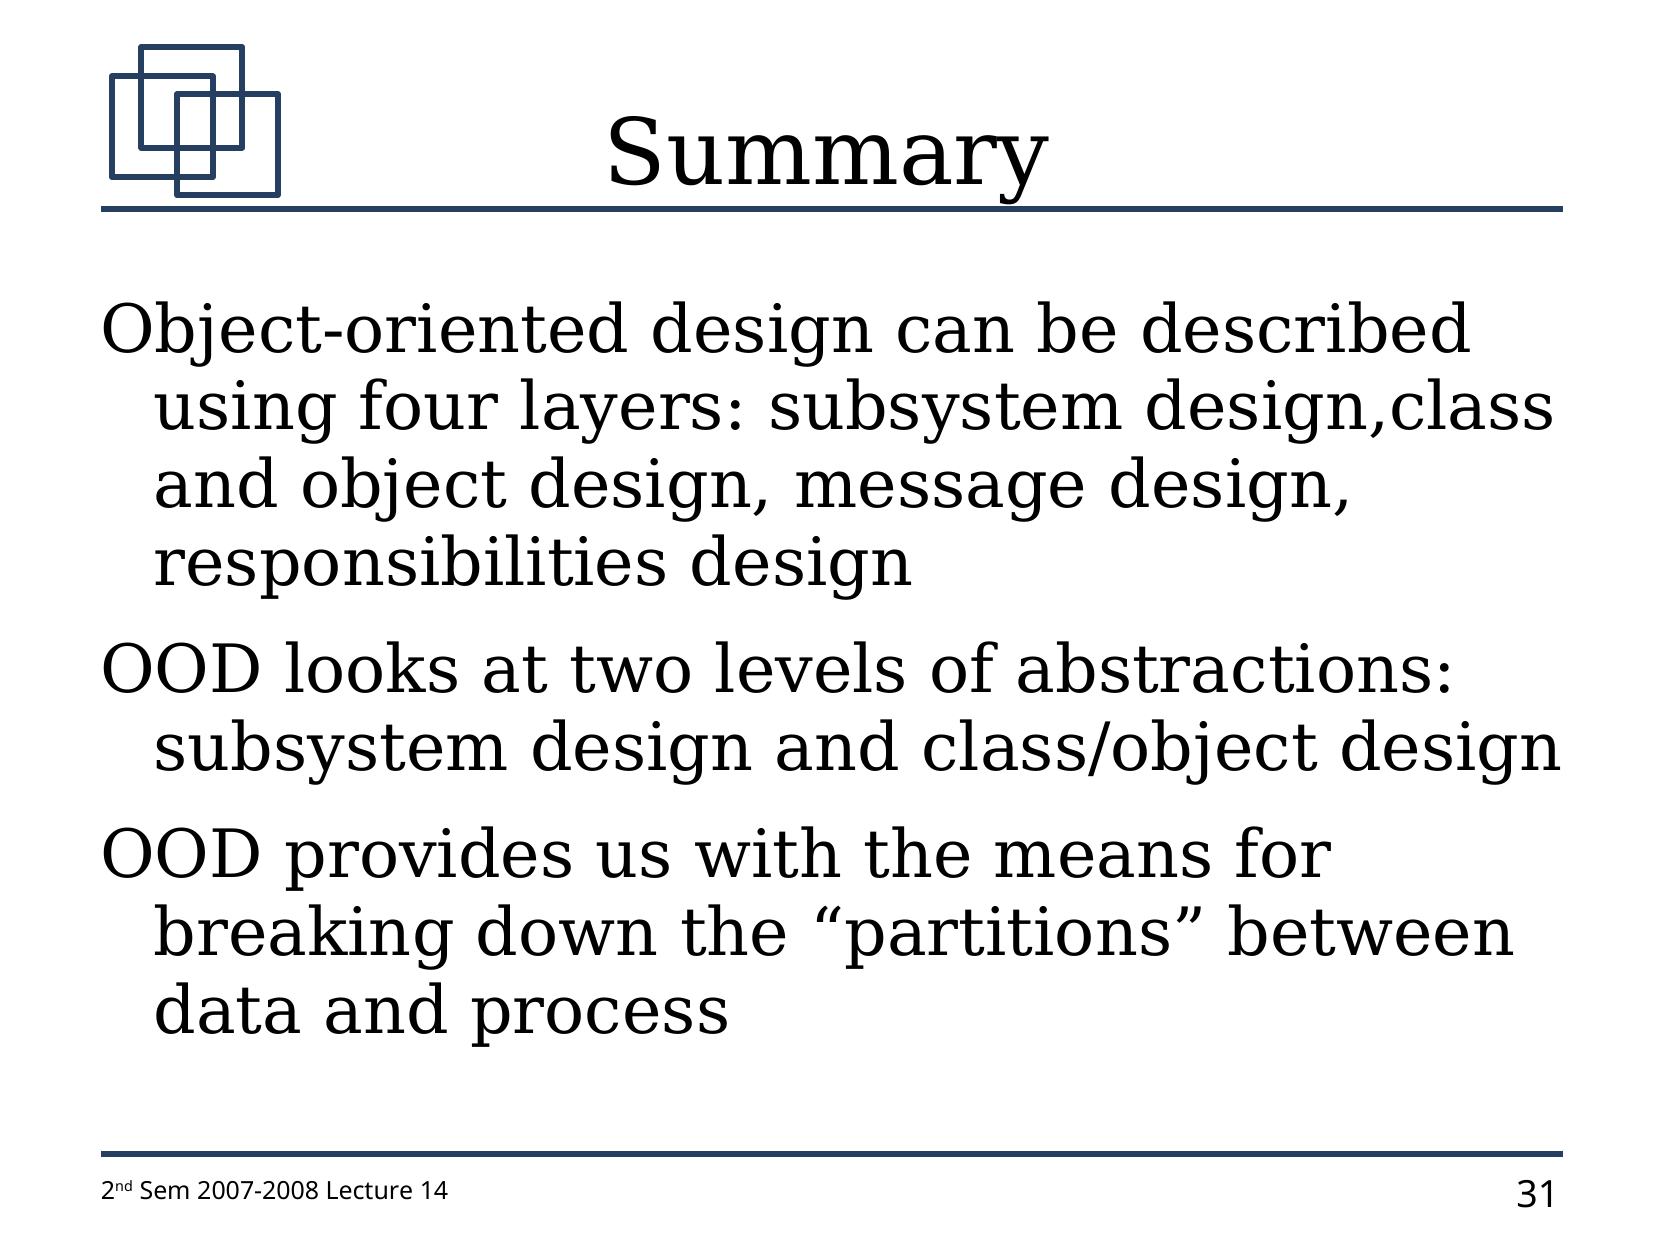

# Summary
Object-oriented design can be described using four layers: subsystem design,class and object design, message design, responsibilities design
OOD looks at two levels of abstractions: subsystem design and class/object design
OOD provides us with the means for breaking down the “partitions” between data and process